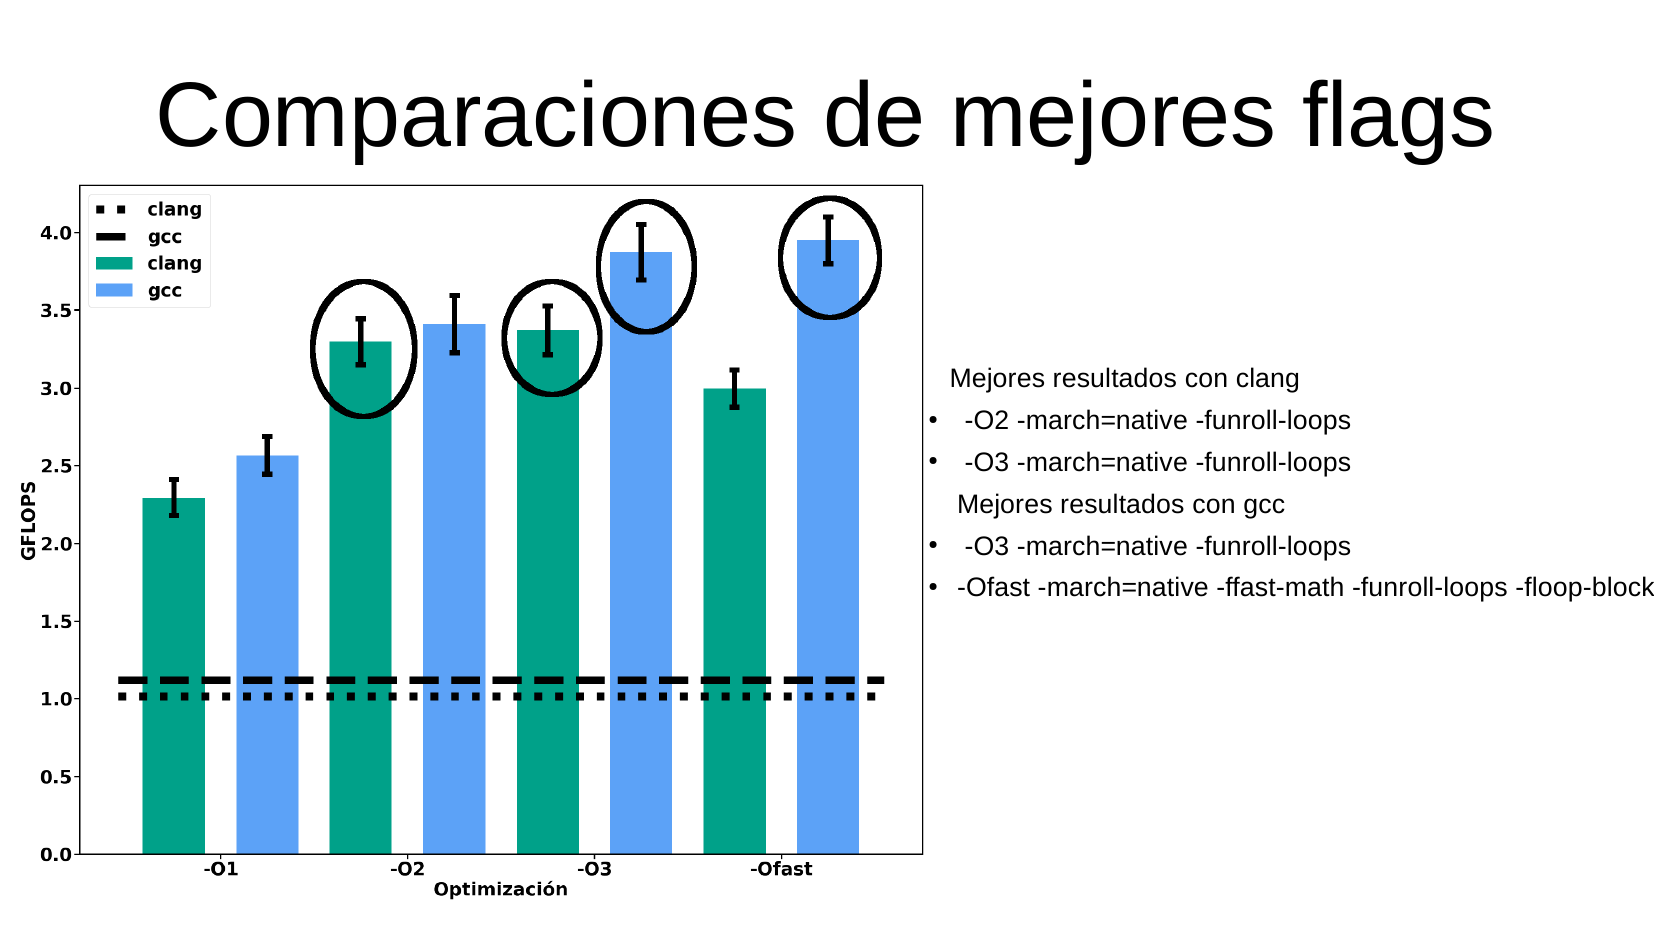

# Comparaciones de mejores flags
Mejores resultados con clang
 -O2 -march=native -funroll-loops
 -O3 -march=native -funroll-loops
 Mejores resultados con gcc
 -O3 -march=native -funroll-loops
 -Ofast -march=native -ffast-math -funroll-loops -floop-block